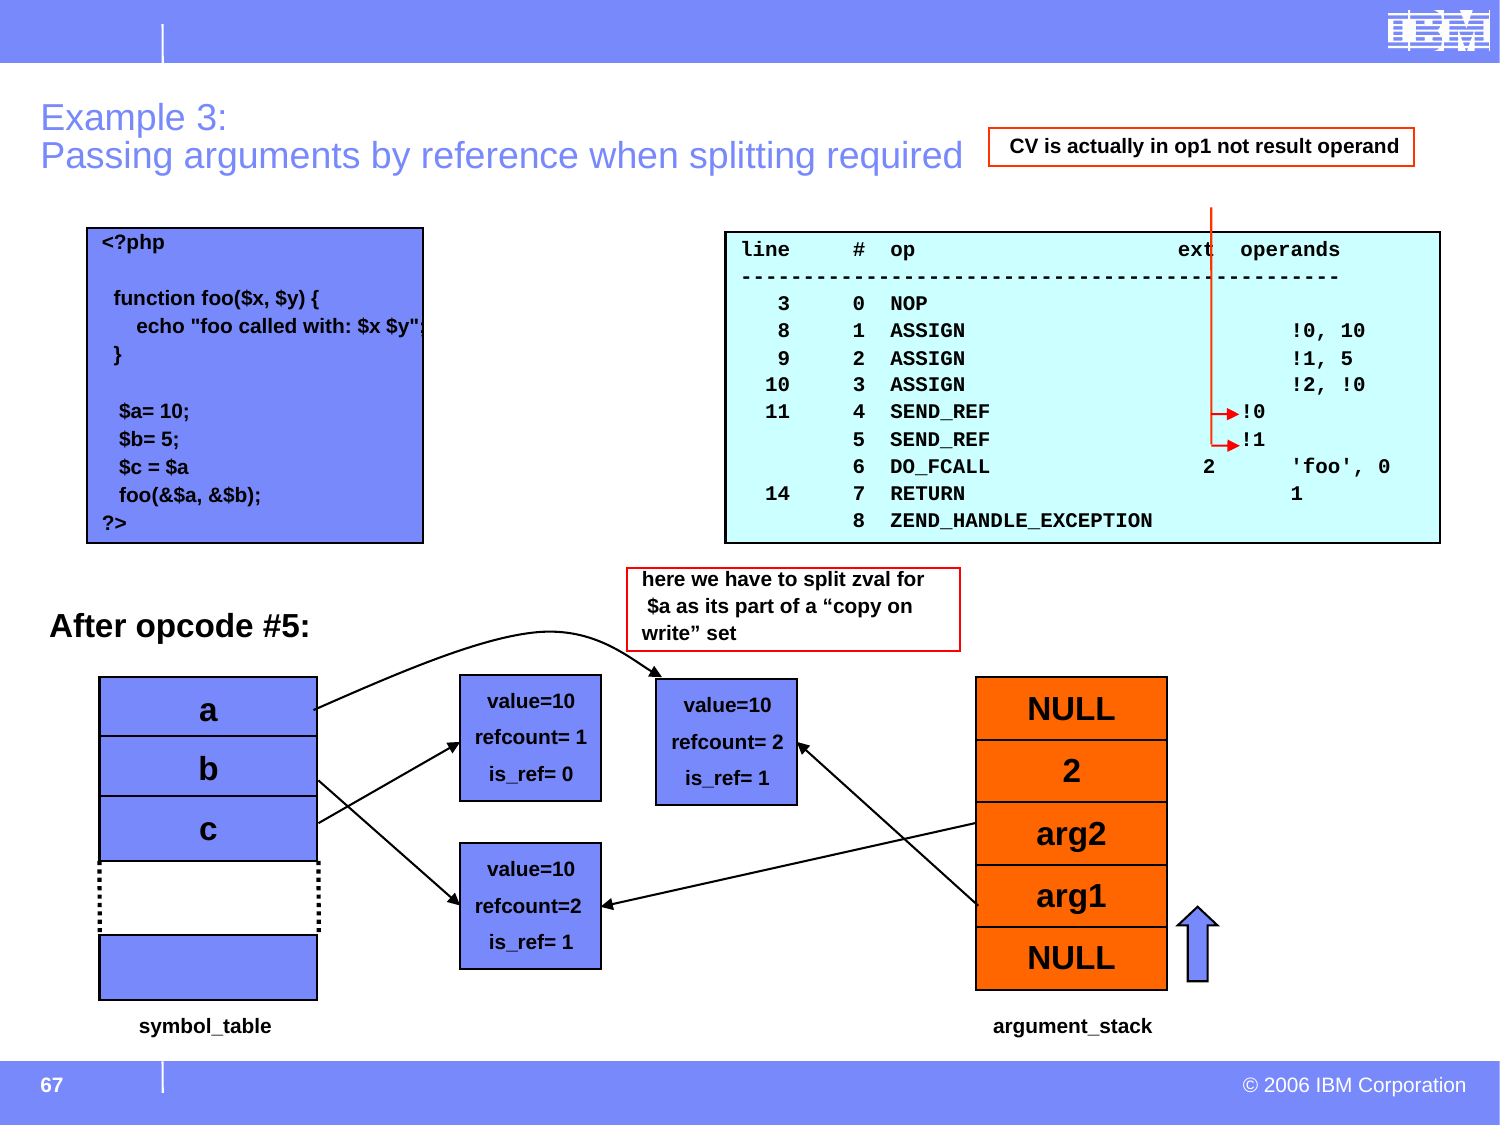

# Example 3: Passing arguments by reference when splitting required
 CV is actually in op1 not result operand
<?php
 function foo($x, $y) {
 echo "foo called with: $x $y";
 }
 $a= 10;
 $b= 5;
 $c = $a
 foo(&$a, &$b);
?>
line # op ext operands
------------------------------------------------
 3 0 NOP
 8 1 ASSIGN !0, 10
 9 2 ASSIGN !1, 5
 10 3 ASSIGN !2, !0
 11 4 SEND_REF !0
 5 SEND_REF !1
 6 DO_FCALL 2 'foo', 0
 14 7 RETURN 1
 8 ZEND_HANDLE_EXCEPTION
here we have to split zval for
 $a as its part of a “copy on
write” set
After opcode #5:
value=10
refcount= 1
is_ref= 0
a
NULL
2
arg2
arg1
NULL
value=10
refcount= 2
is_ref= 1
b
c
value=10
refcount=2
is_ref= 1
 symbol_table
argument_stack
67